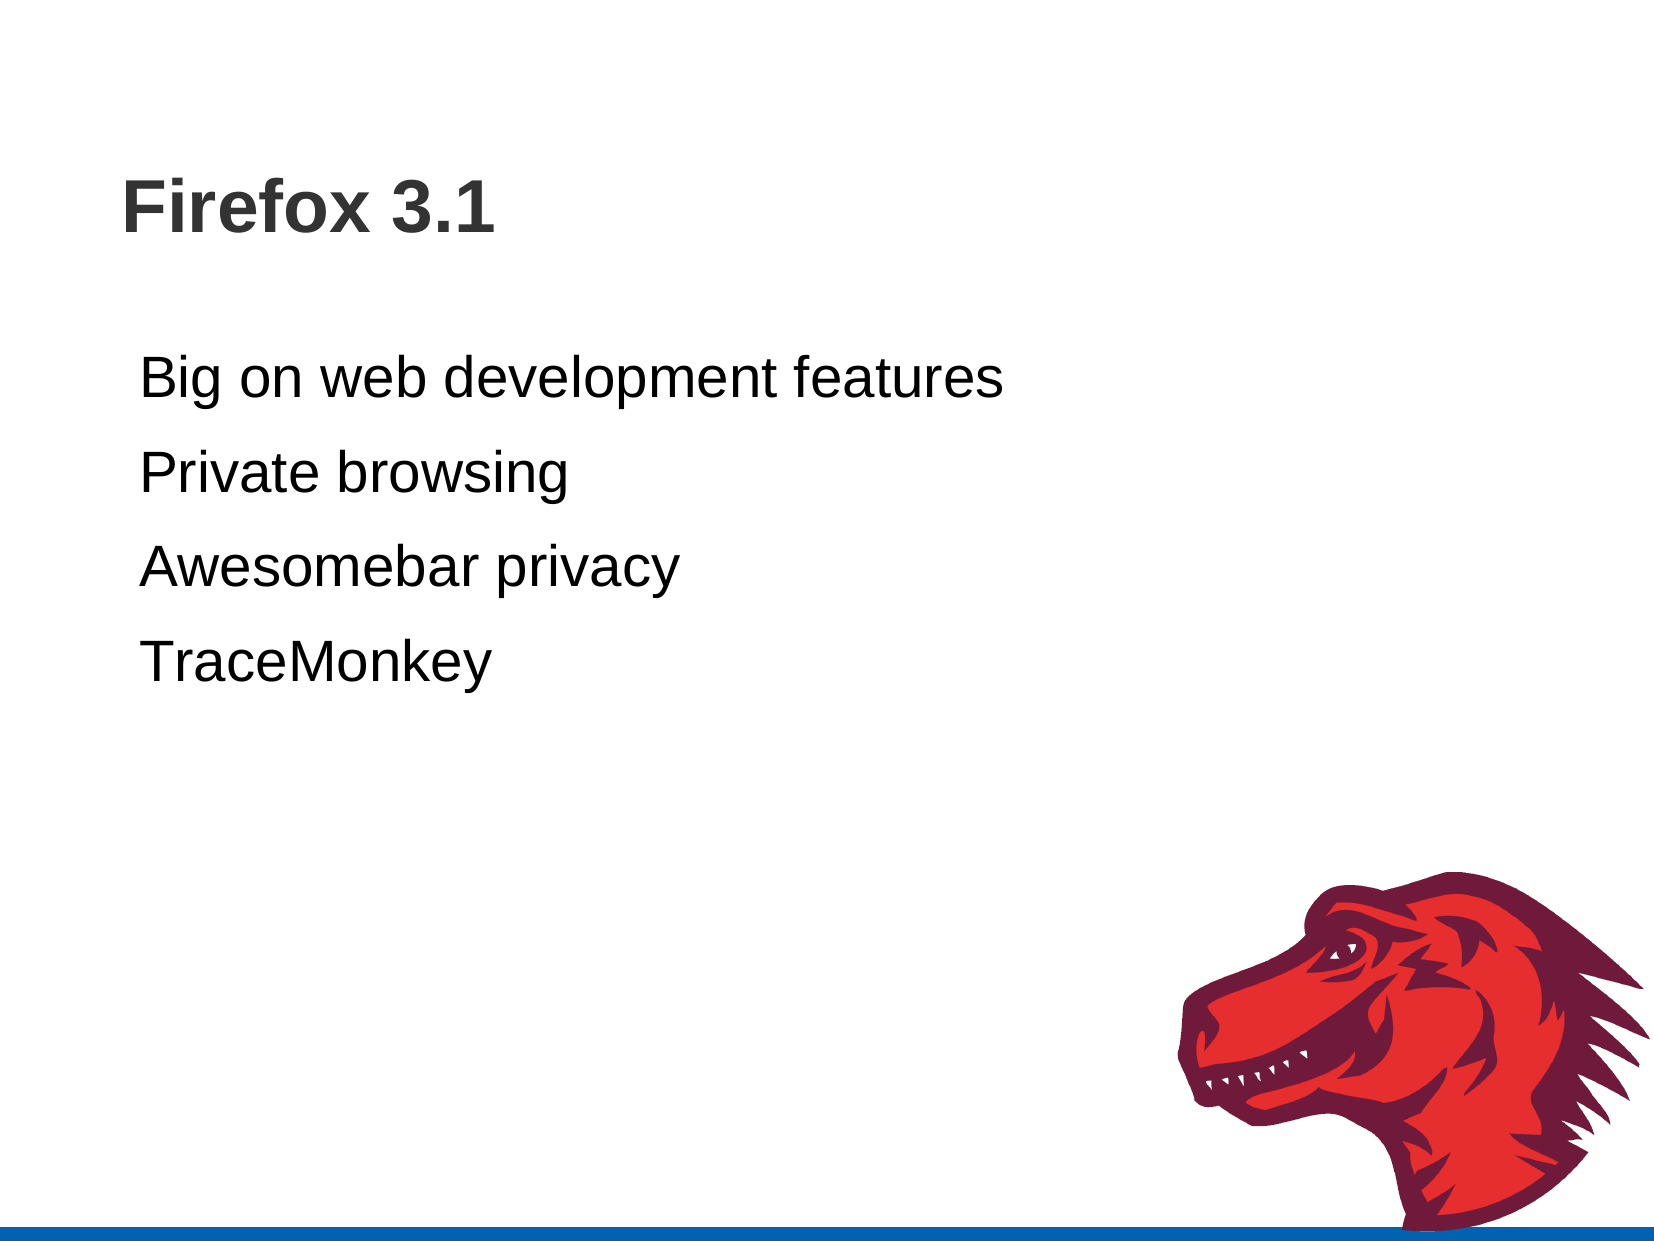

# Firefox 3.1
Big on web development features
Private browsing
Awesomebar privacy
TraceMonkey